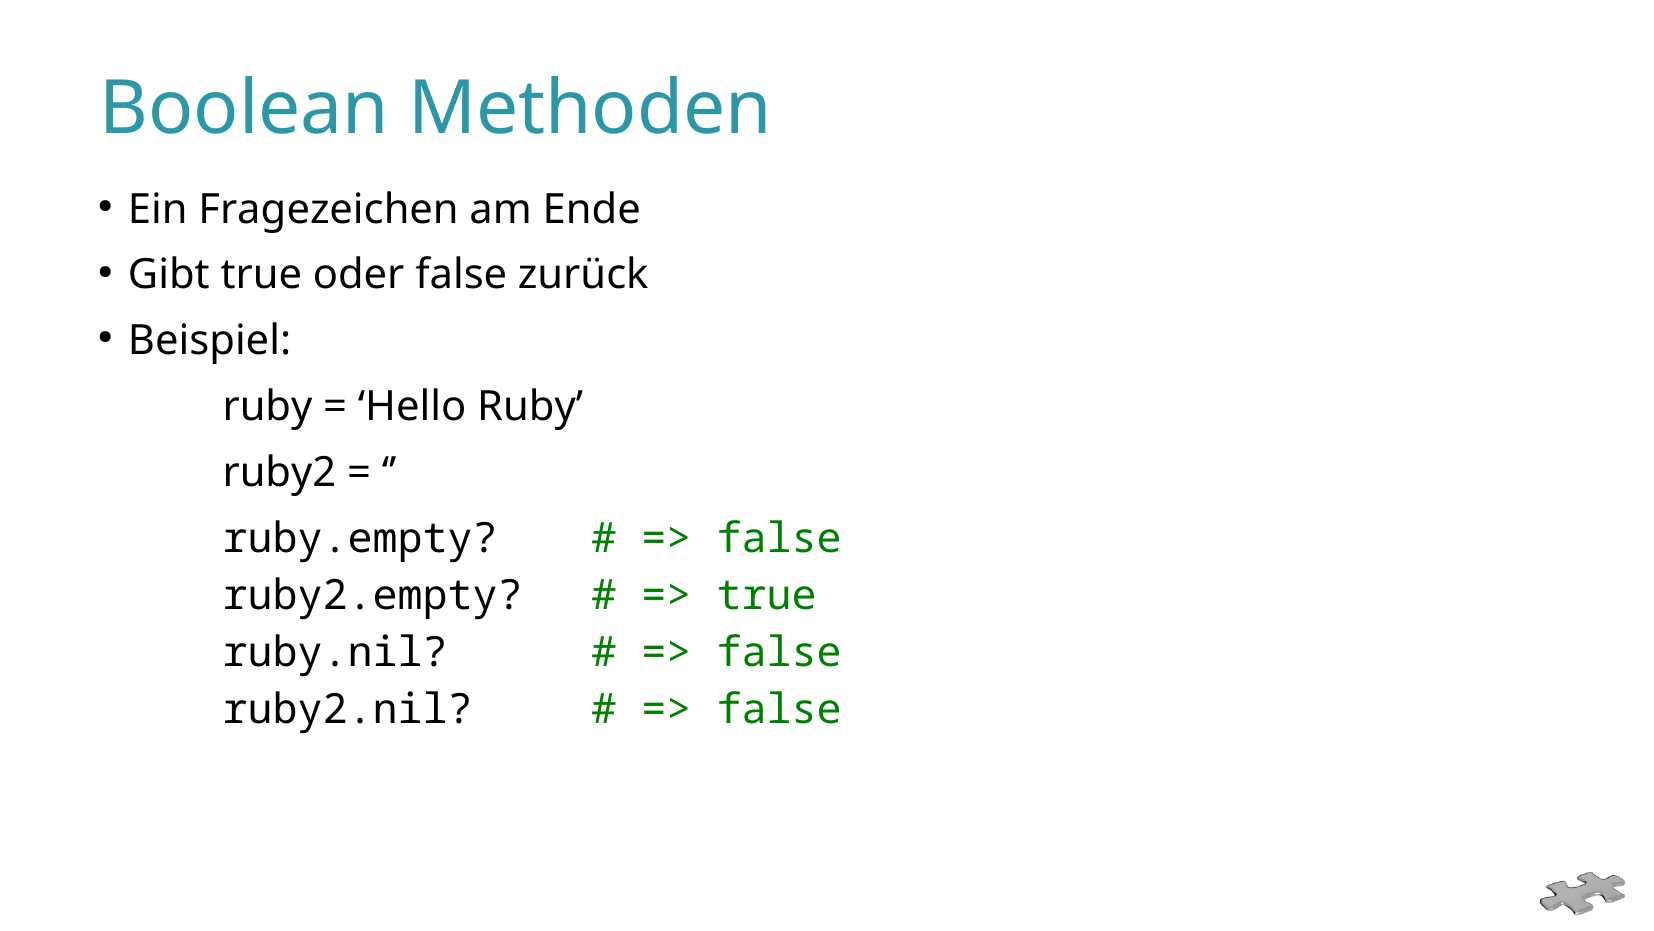

# Boolean Methoden
Ein Fragezeichen am Ende
Gibt true oder false zurück
Beispiel:
ruby = ‘Hello Ruby’
ruby2 = ‘’
ruby.empty? 	# => false
ruby2.empty? 	# => true
ruby.nil? 		# => false
ruby2.nil? 	# => false